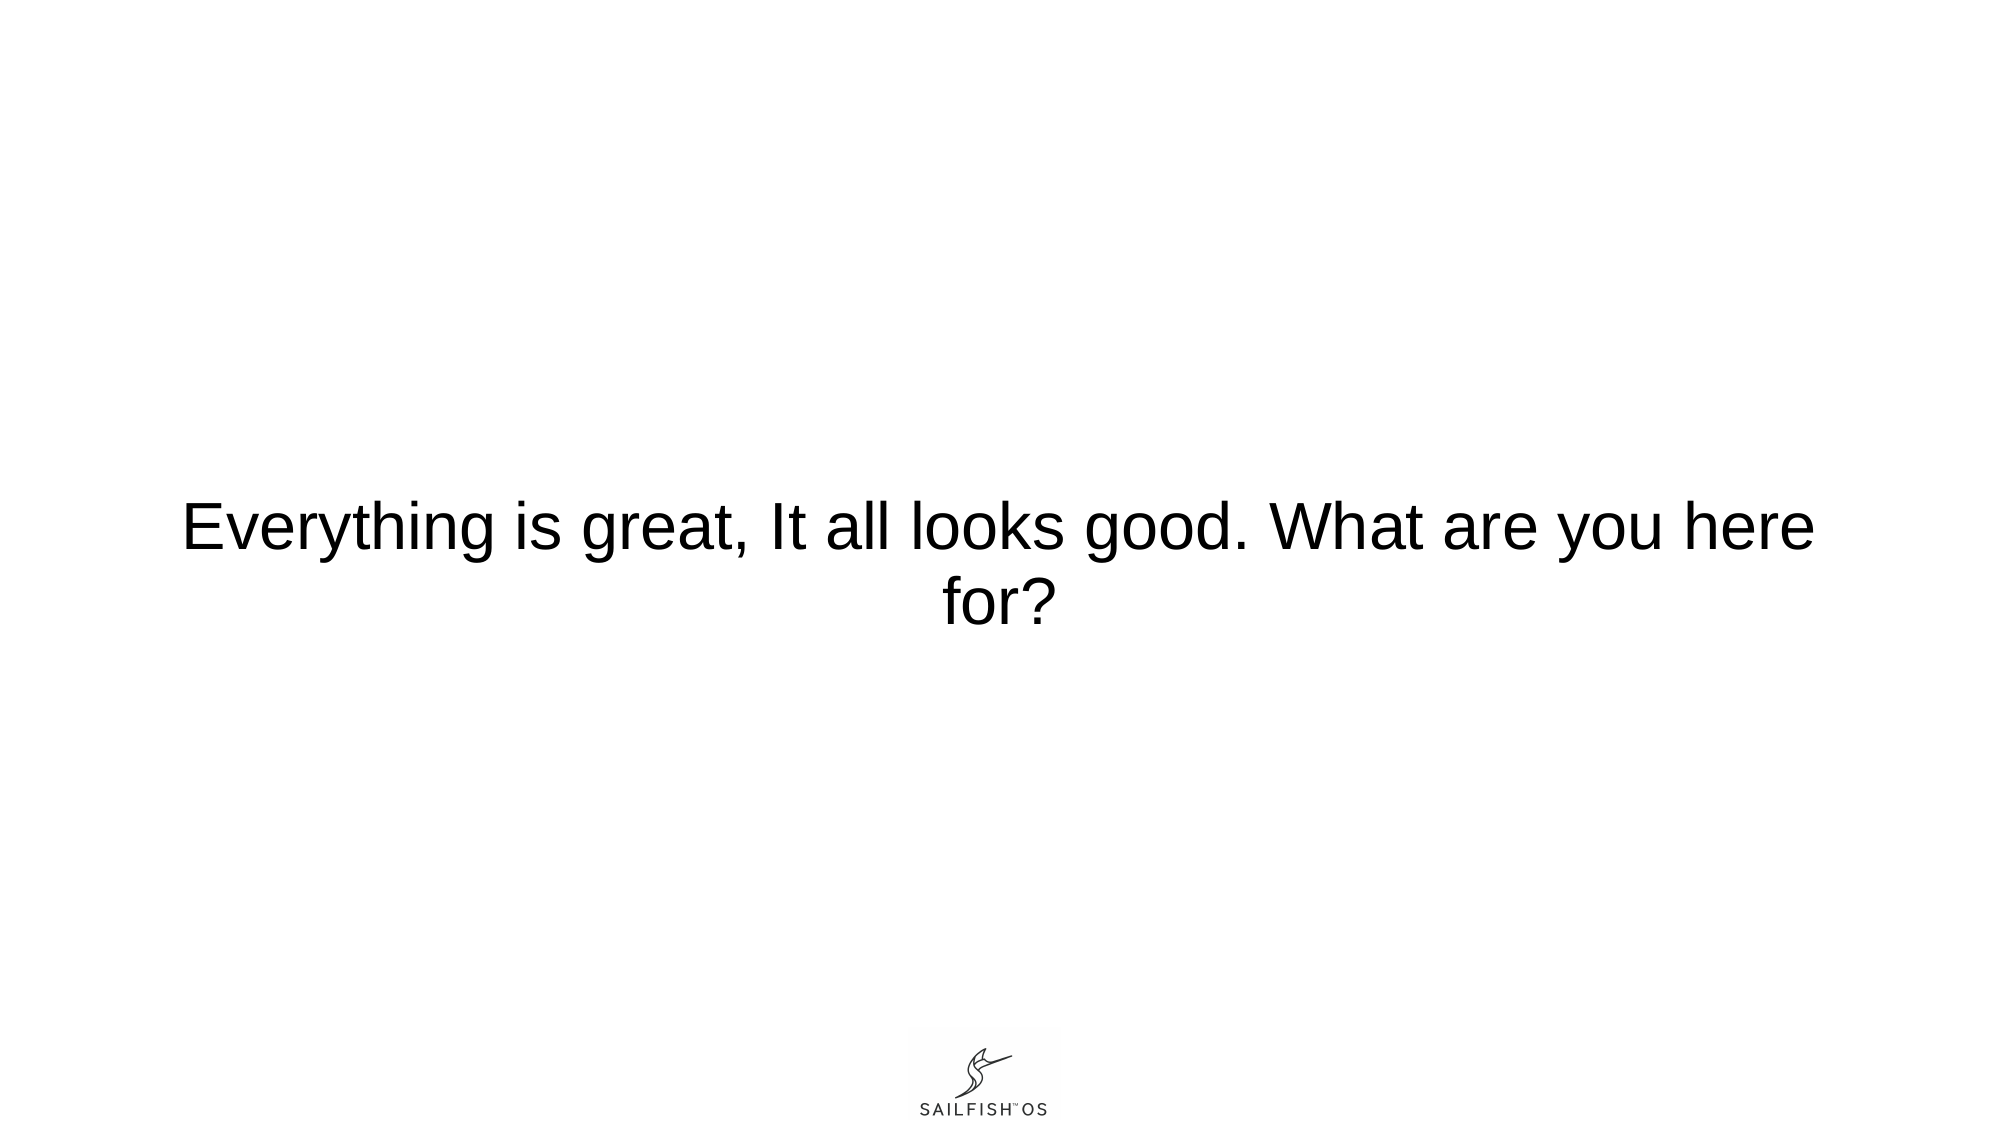

# Everything is great, It all looks good. What are you here for?